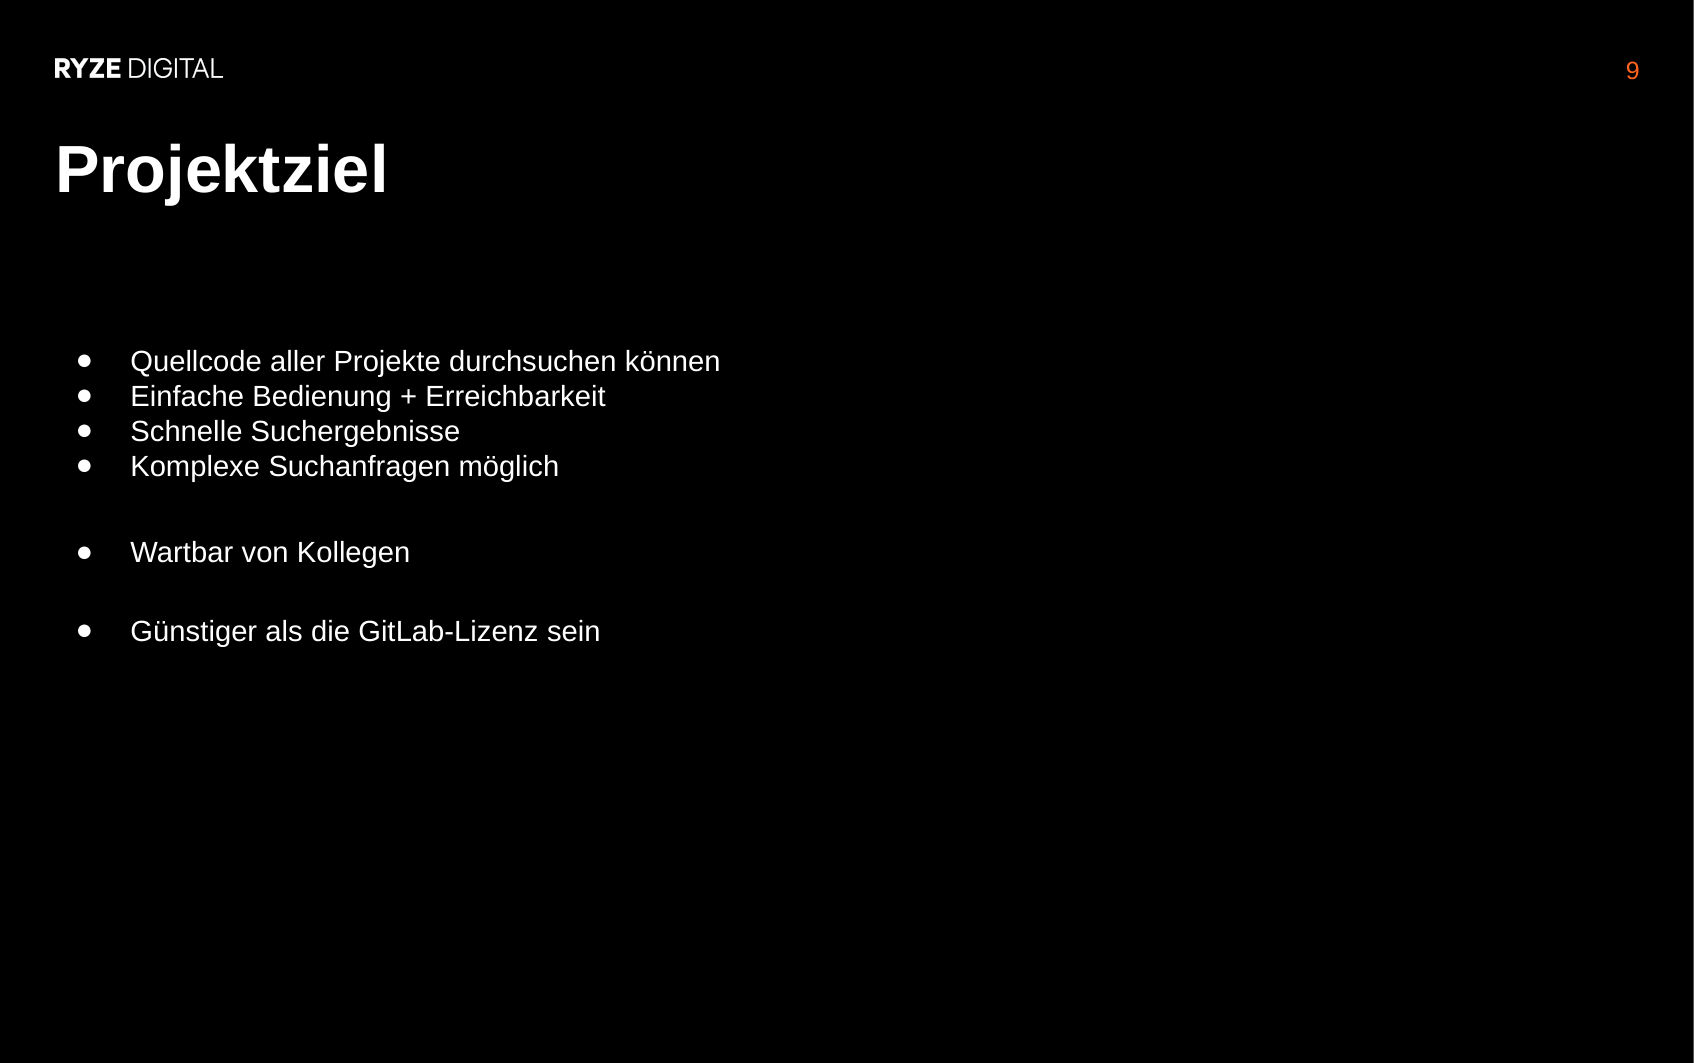

# Projektziel
Quellcode aller Projekte durchsuchen können
Einfache Bedienung + Erreichbarkeit
Schnelle Suchergebnisse
Komplexe Suchanfragen möglich
Wartbar von Kollegen
Günstiger als die GitLab-Lizenz sein